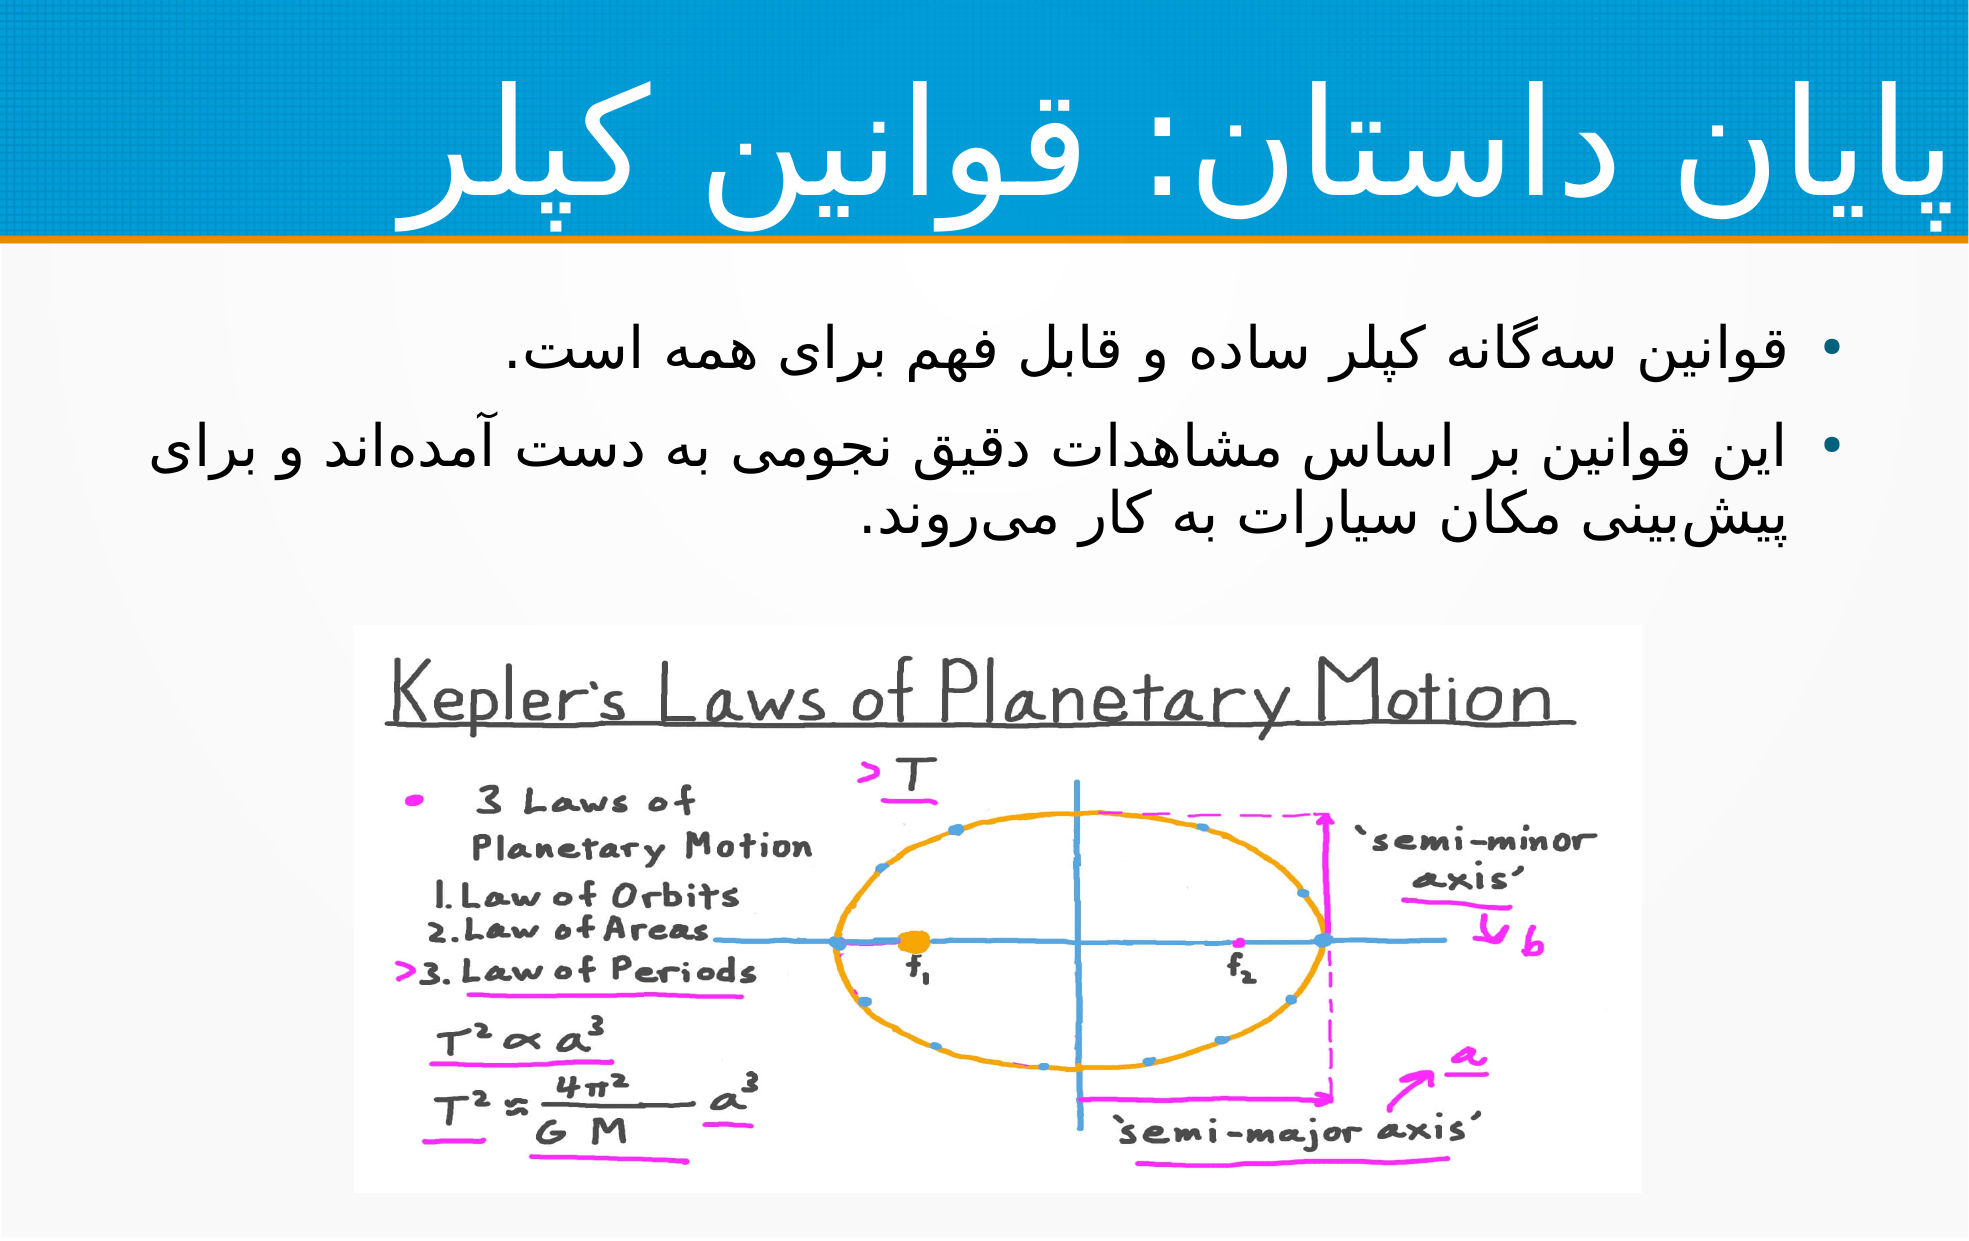

# پایان داستان: قوانین کپلر
قوانین سه‌گانه کپلر ساده و قابل فهم برای همه است.
این قوانین بر اساس مشاهدات دقیق نجومی به دست آمده‌اند و برای پیش‌بینی مکان سیارات به کار می‌روند.